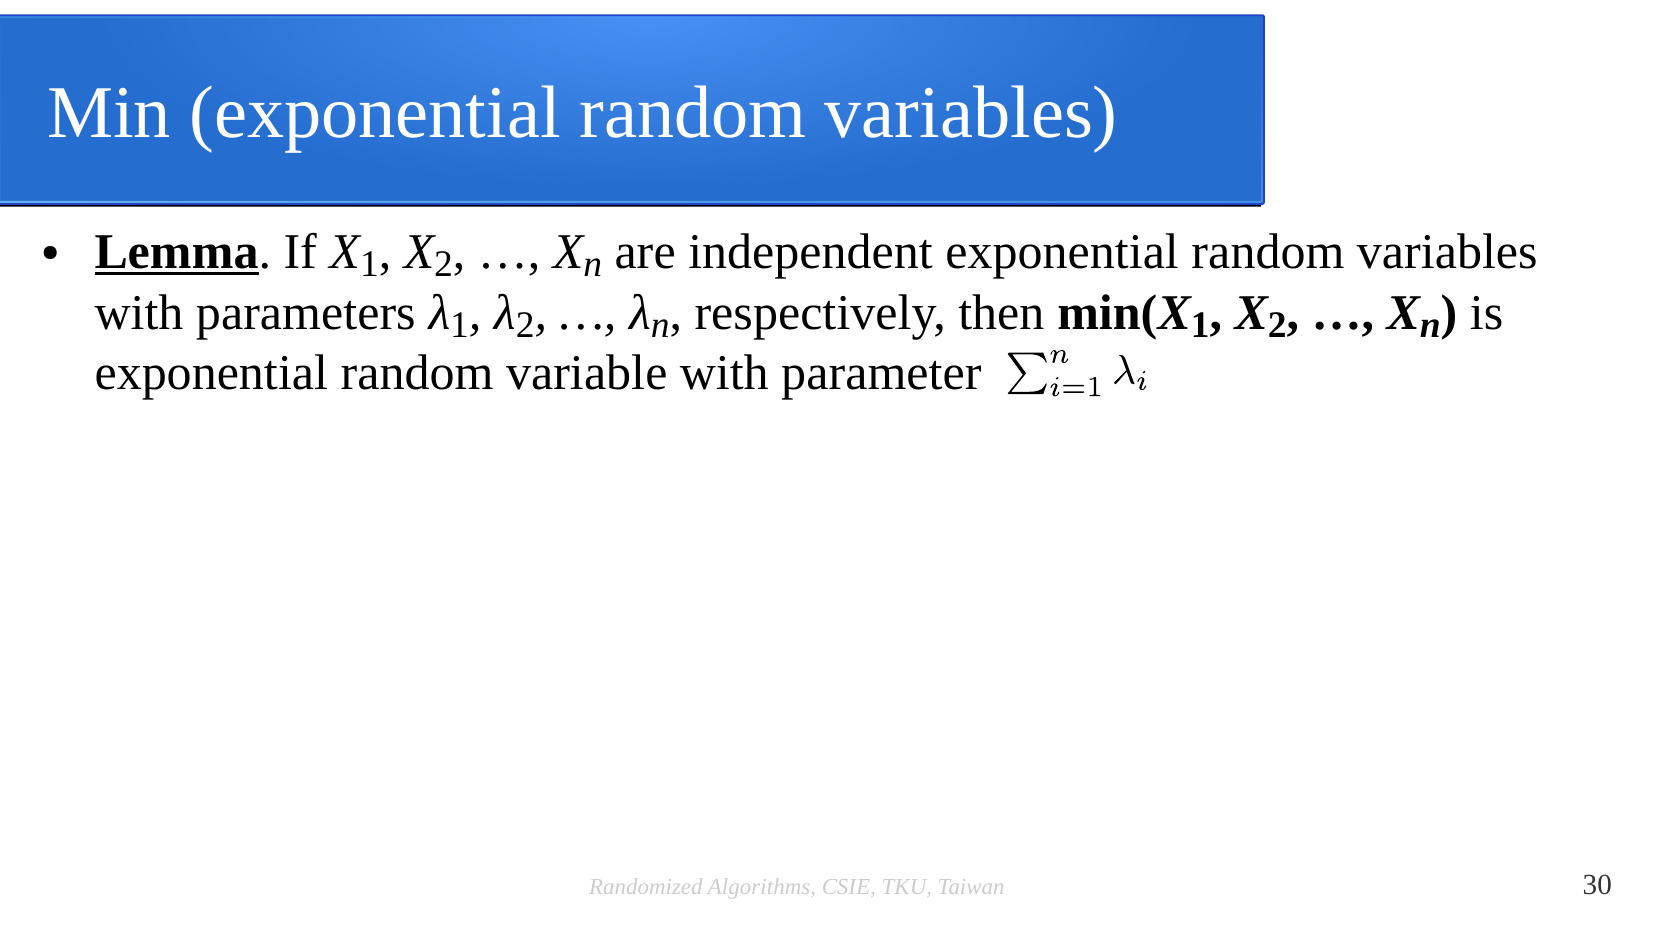

# Min (exponential random variables)
Lemma. If X1, X2, …, Xn are independent exponential random variables with parameters λ1, λ2, …, λn, respectively, then min(X1, X2, …, Xn) is exponential random variable with parameter
30
Randomized Algorithms, CSIE, TKU, Taiwan